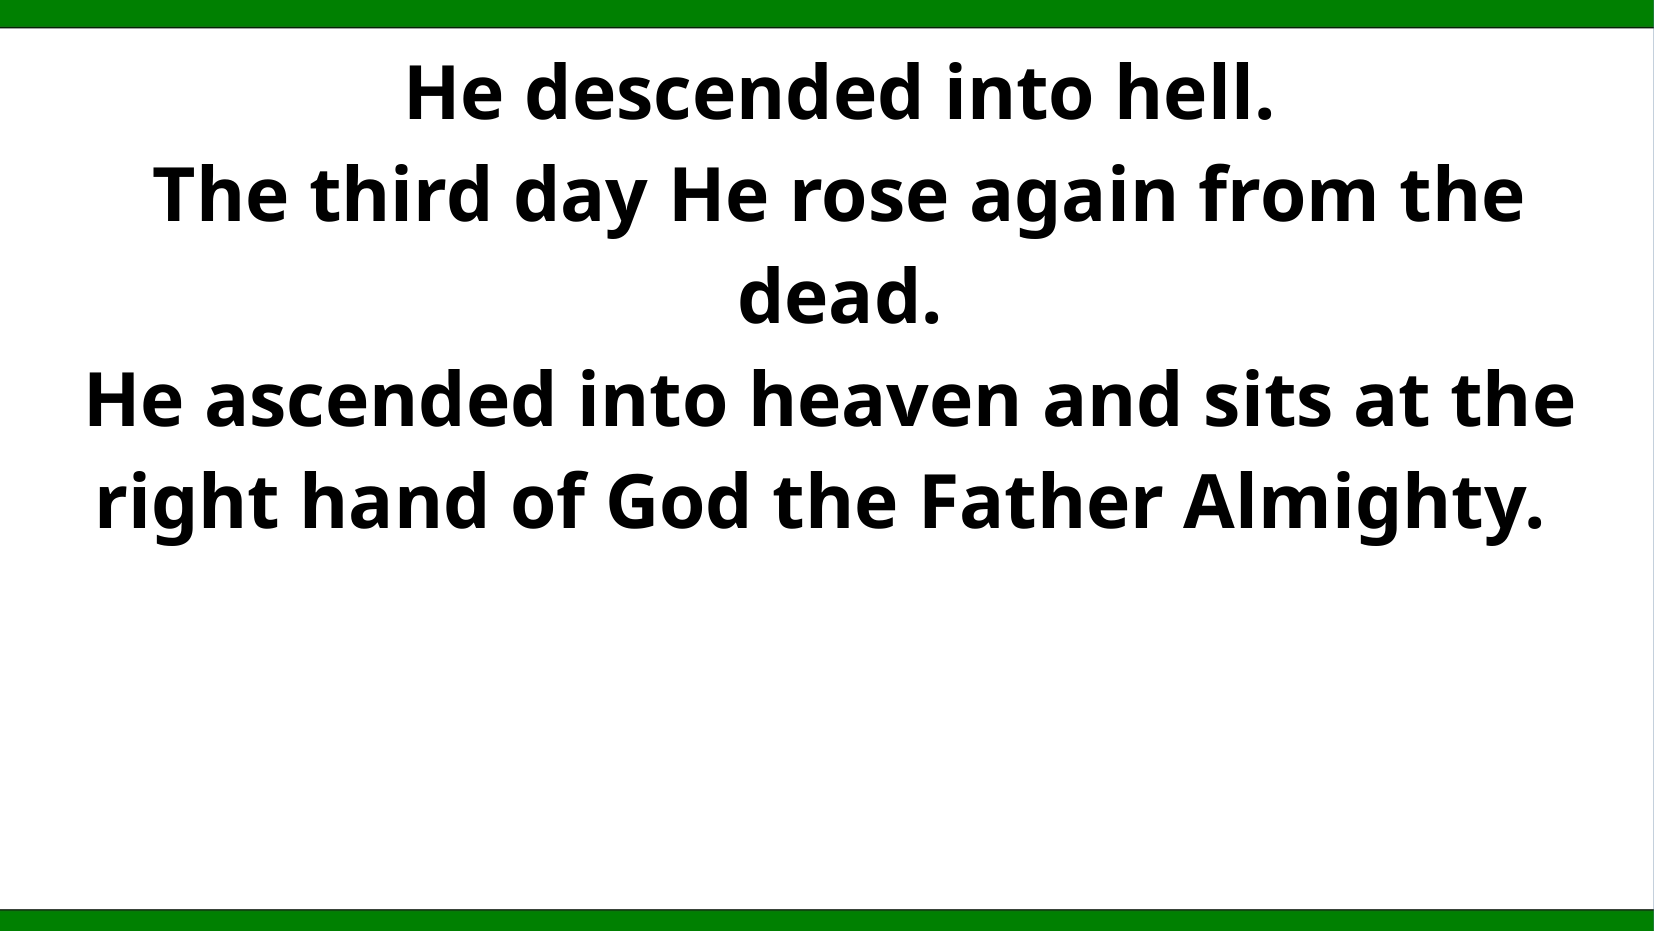

He descended into hell.
The third day He rose again from the dead.
He ascended into heaven and sits at the
right hand of God the Father Almighty.